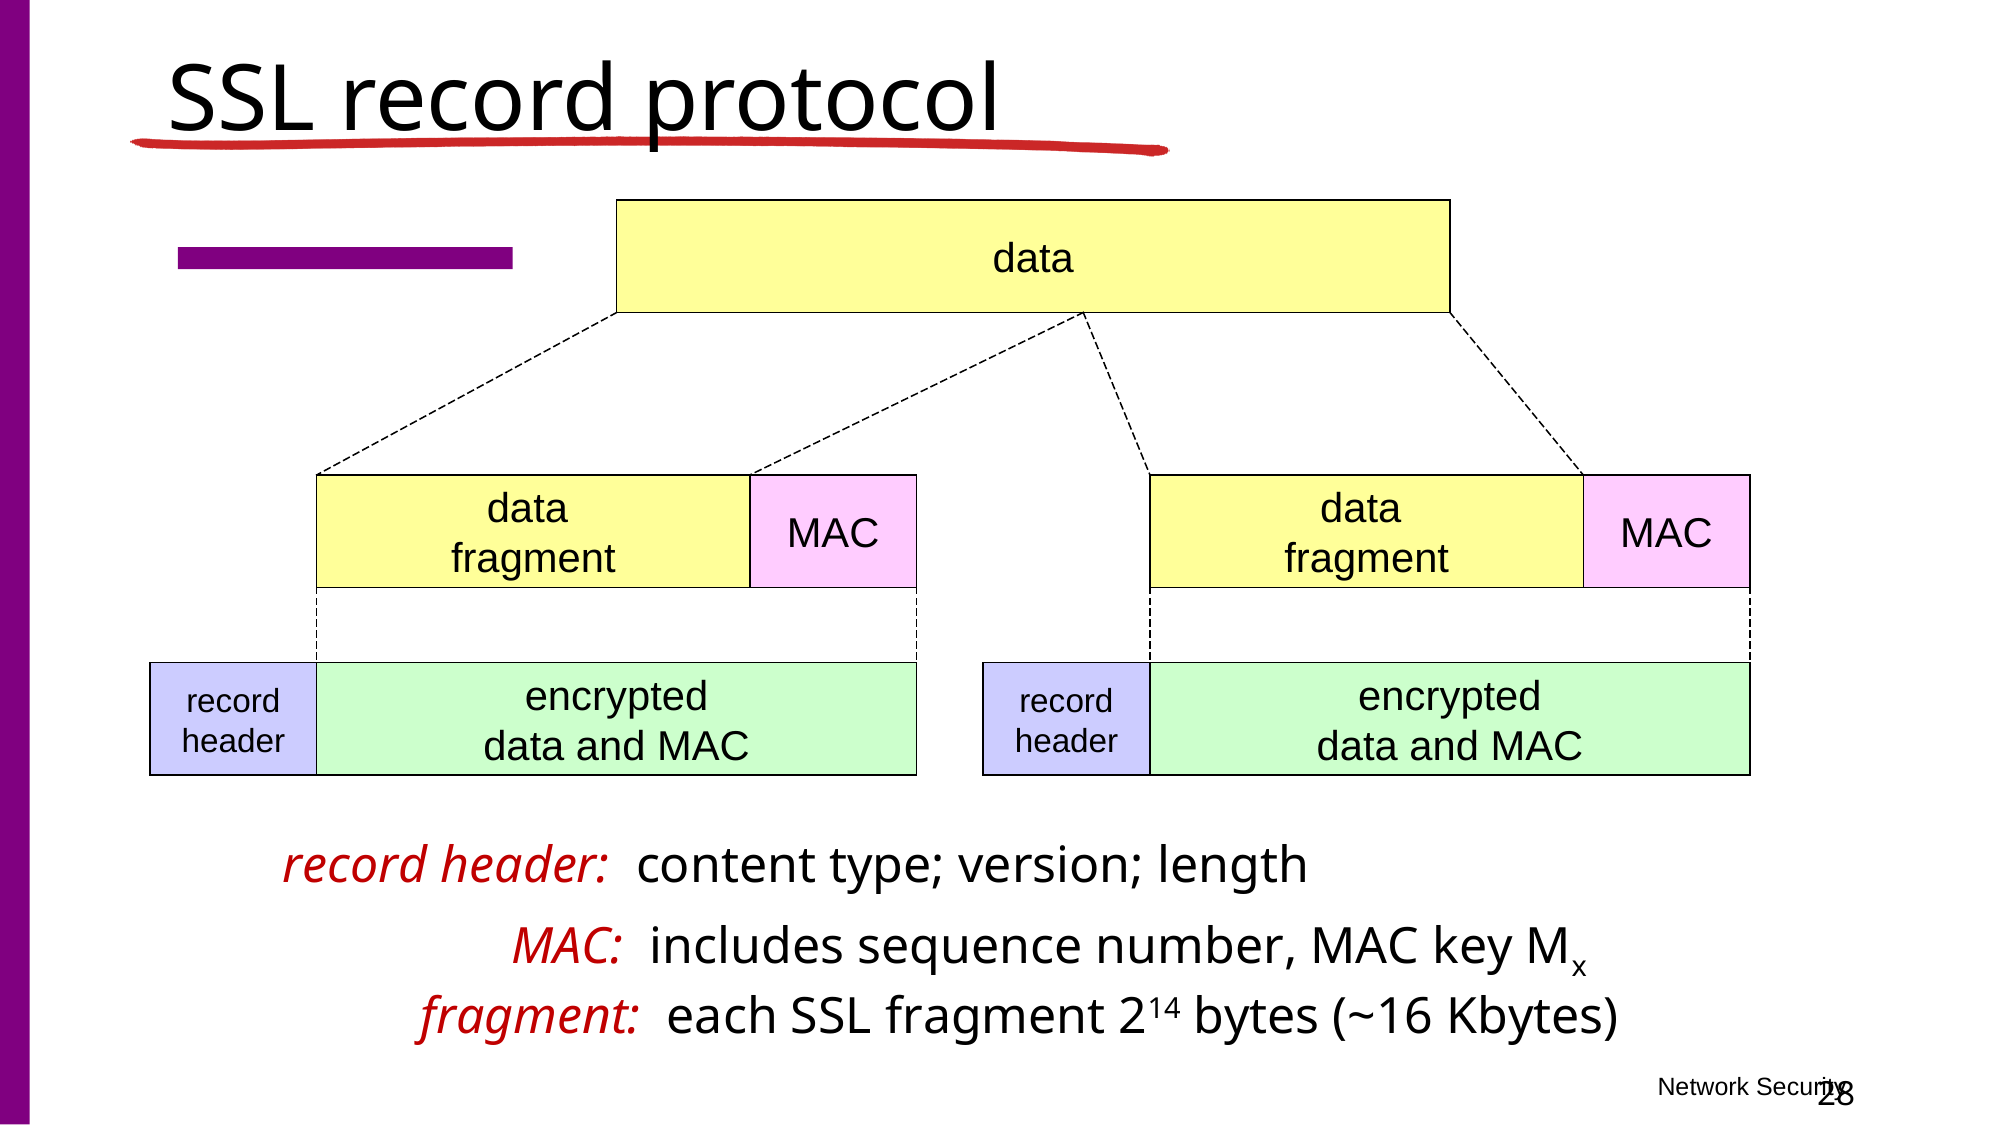

# SSL record protocol
data
data
fragment
MAC
data
fragment
MAC
record
header
encrypted
data and MAC
record
header
encrypted
data and MAC
record header: content type; version; length
MAC: includes sequence number, MAC key Mx
fragment: each SSL fragment 214 bytes (~16 Kbytes)
Network Security